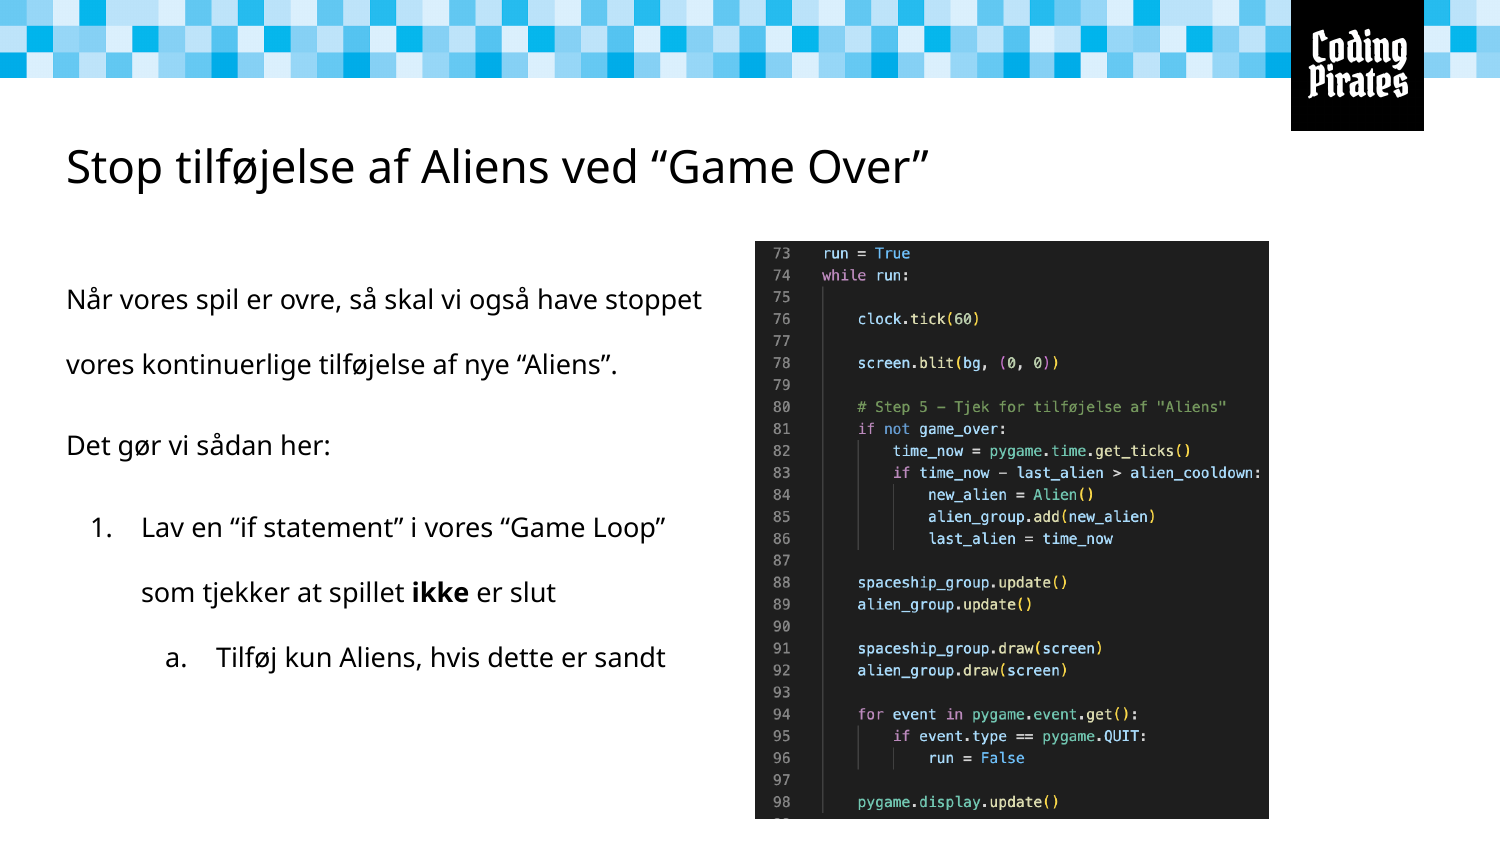

# Stop tilføjelse af Aliens ved “Game Over”
Når vores spil er ovre, så skal vi også have stoppet vores kontinuerlige tilføjelse af nye “Aliens”.
Det gør vi sådan her:
Lav en “if statement” i vores “Game Loop” som tjekker at spillet ikke er slut
Tilføj kun Aliens, hvis dette er sandt